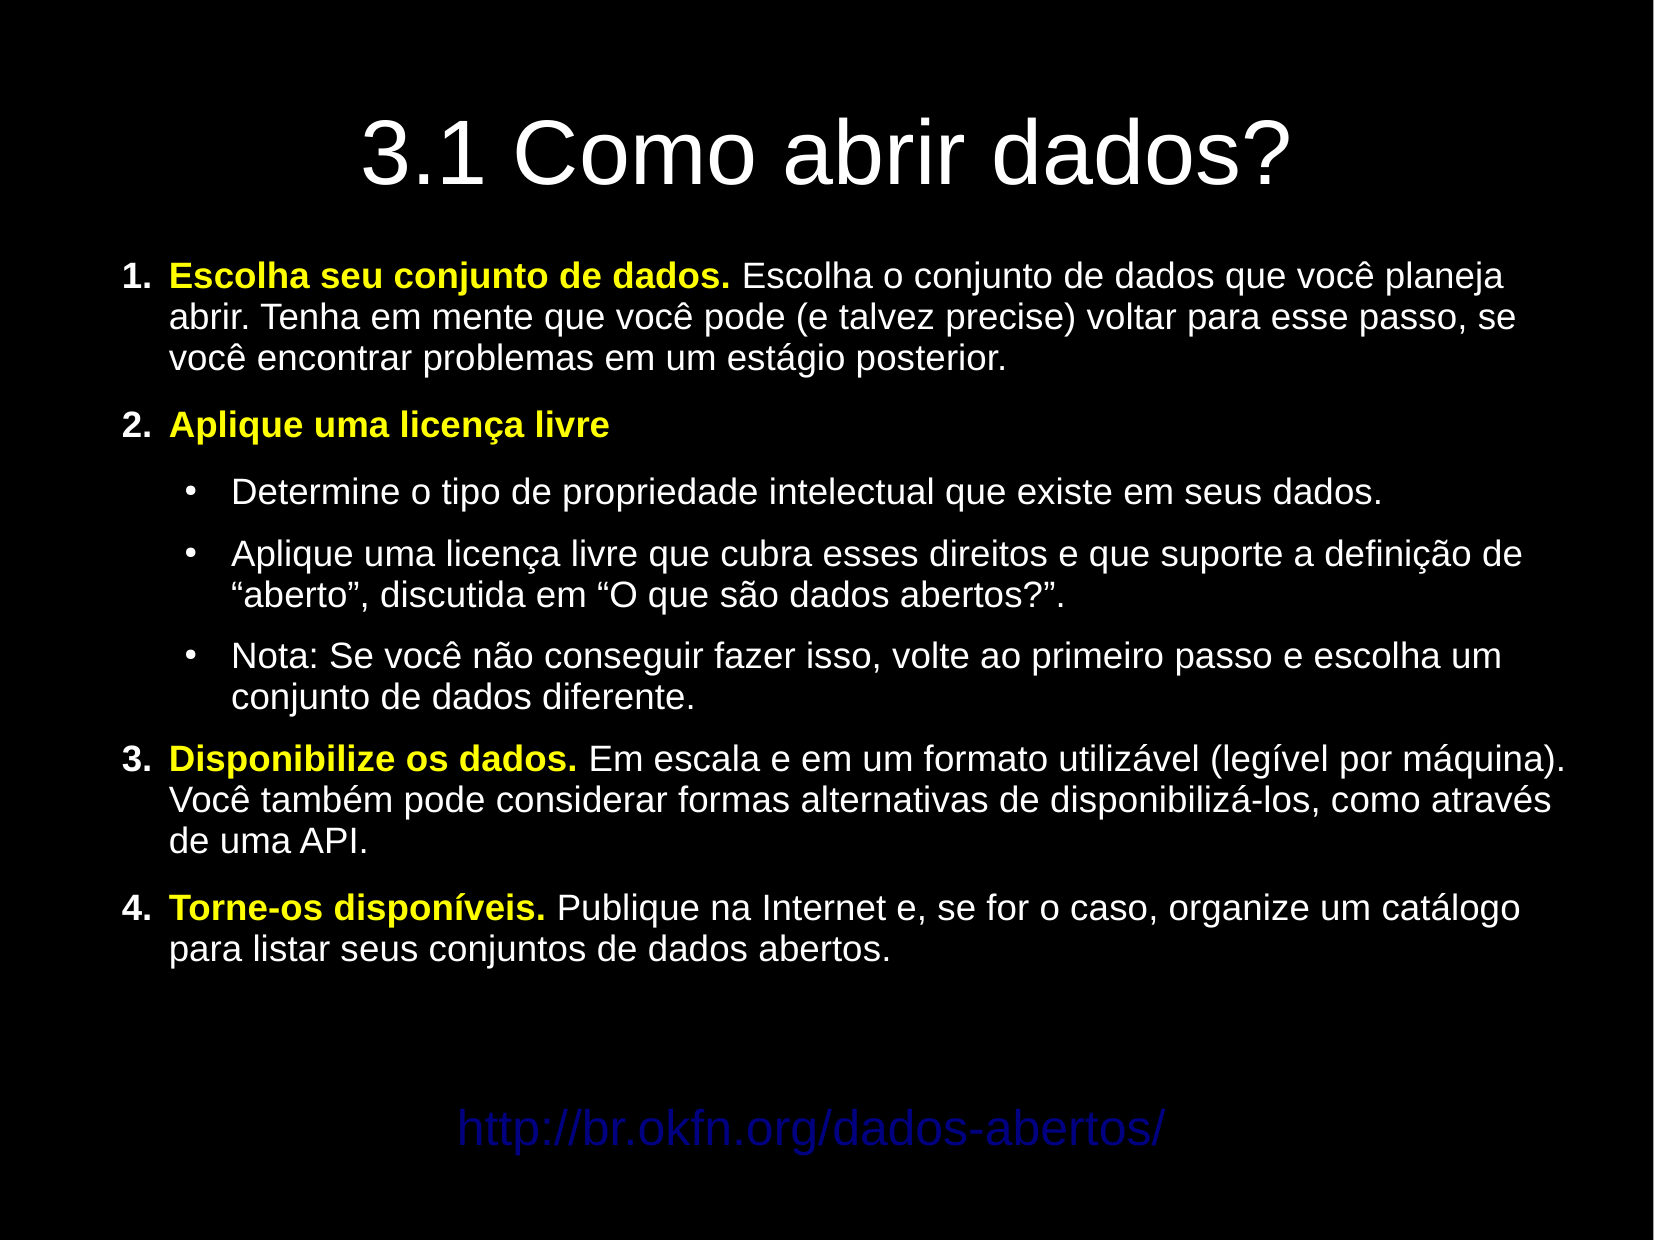

# 3.1 Como abrir dados?
Escolha seu conjunto de dados. Escolha o conjunto de dados que você planeja abrir. Tenha em mente que você pode (e talvez precise) voltar para esse passo, se você encontrar problemas em um estágio posterior.
Aplique uma licença livre
Determine o tipo de propriedade intelectual que existe em seus dados.
Aplique uma licença livre que cubra esses direitos e que suporte a definição de “aberto”, discutida em “O que são dados abertos?”.
Nota: Se você não conseguir fazer isso, volte ao primeiro passo e escolha um conjunto de dados diferente.
Disponibilize os dados. Em escala e em um formato utilizável (legível por máquina). Você também pode considerar formas alternativas de disponibilizá-los, como através de uma API.
Torne-os disponíveis. Publique na Internet e, se for o caso, organize um catálogo para listar seus conjuntos de dados abertos.
http://br.okfn.org/dados-abertos/